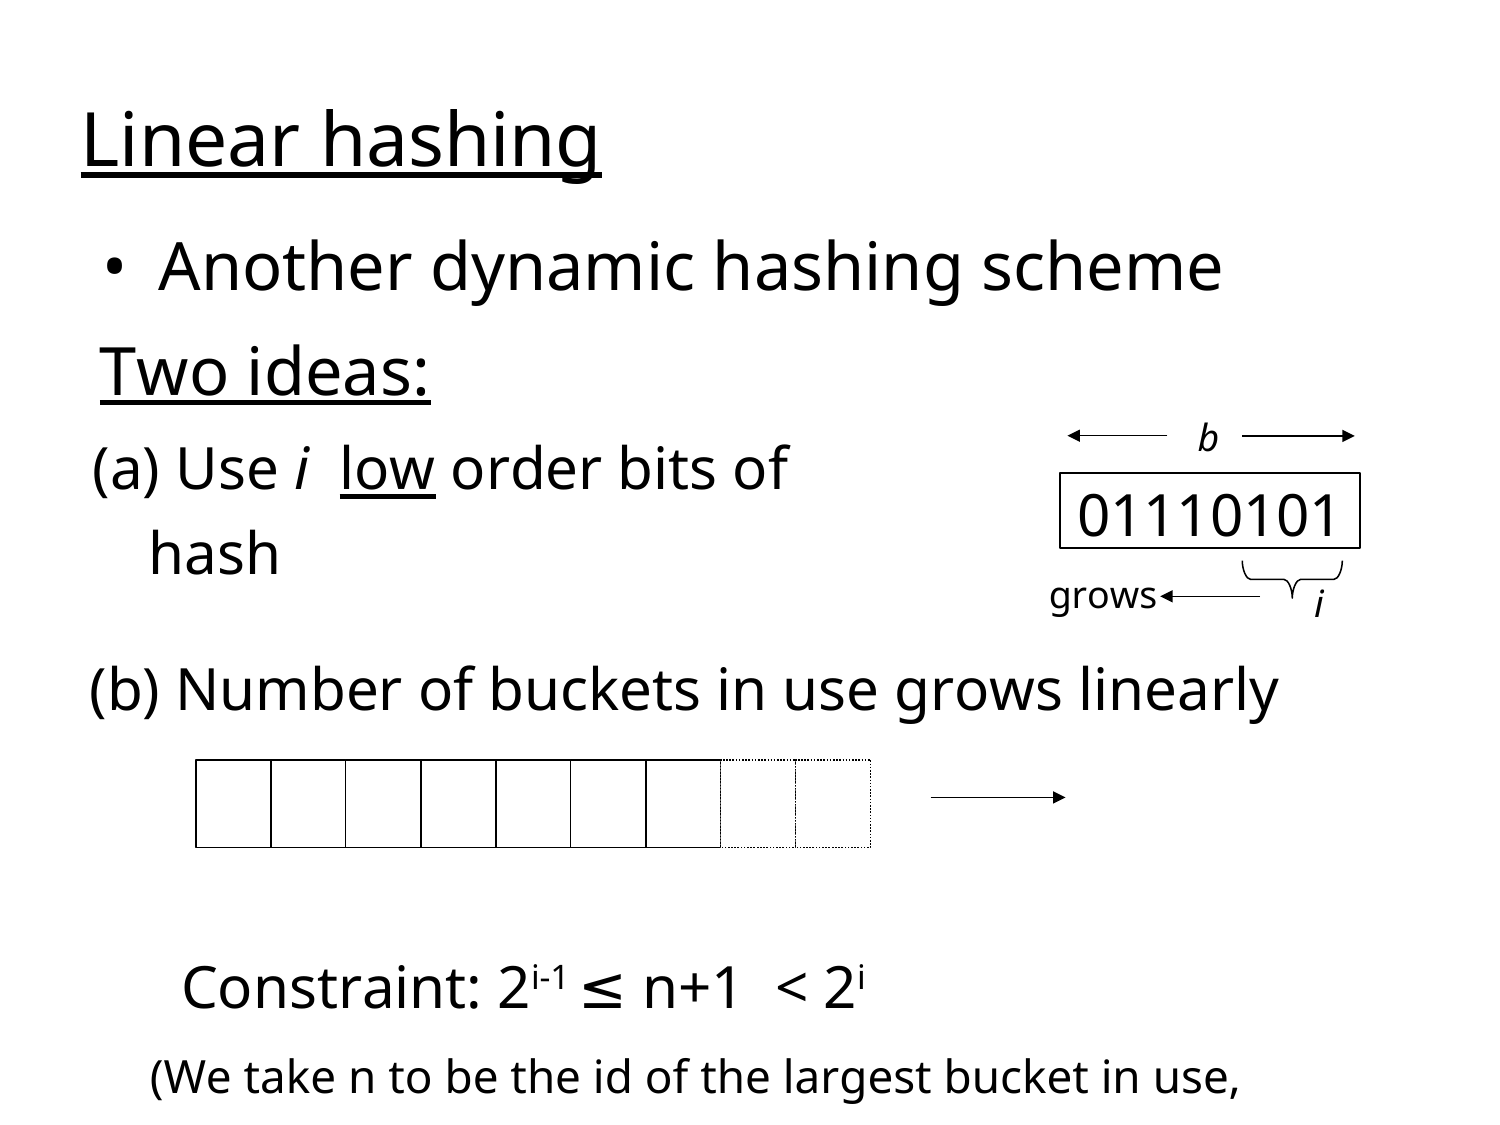

# Linear hashing
Another dynamic hashing scheme
Two ideas:
b
(a) Use i low order bits of hash
01110101
grows
i
(b) Number of buckets in use grows linearly
 Constraint: 2i-1 ≤ n+1 < 2i
 (We take n to be the id of the largest bucket in use,
 starting at 0.)